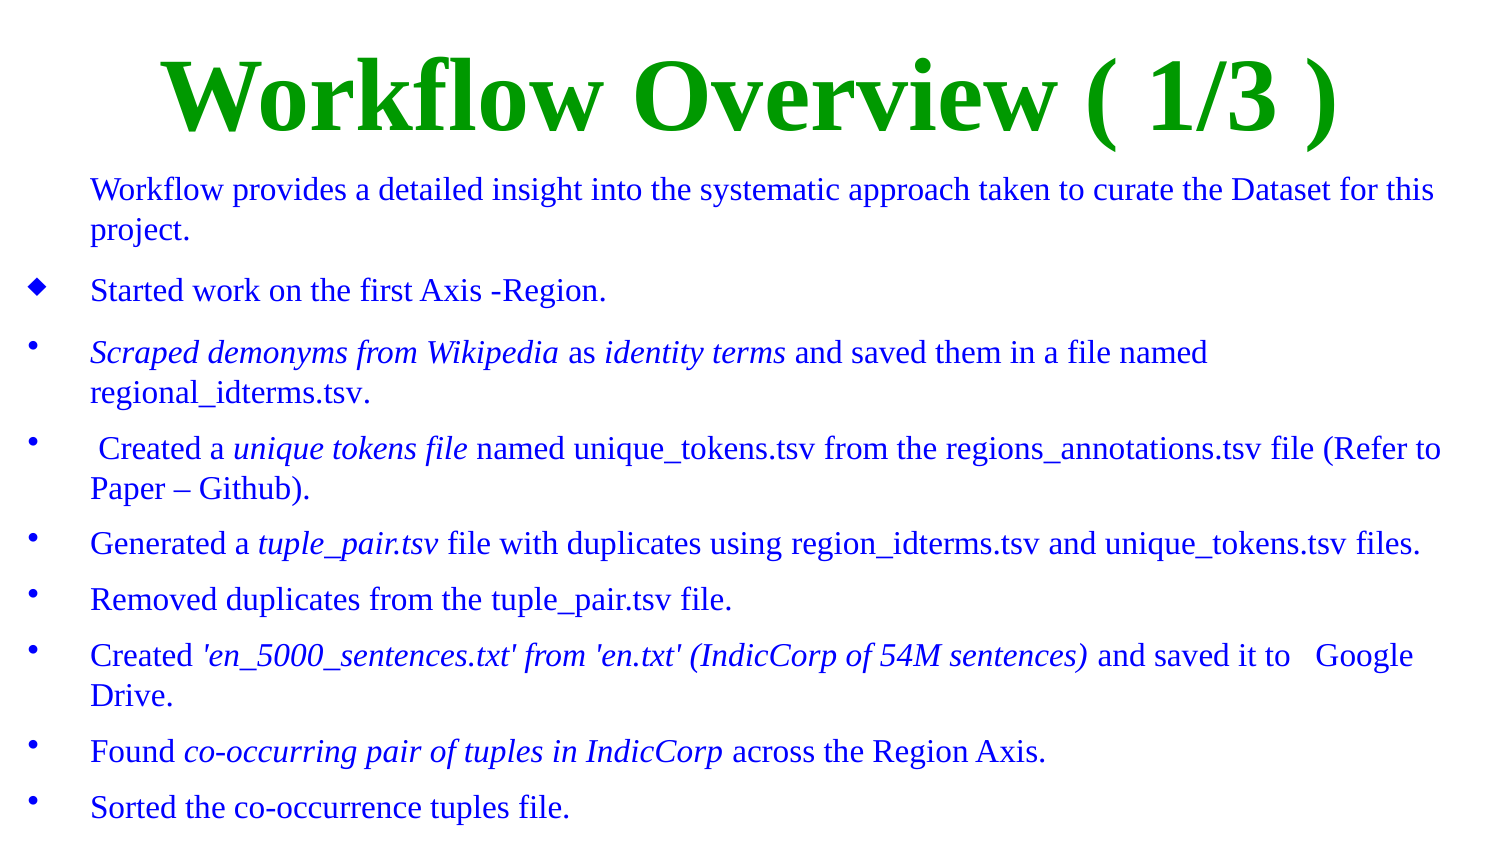

# Workflow Overview ( 1/3 )
Workflow provides a detailed insight into the systematic approach taken to curate the Dataset for this project.
Started work on the first Axis -Region.
Scraped demonyms from Wikipedia as identity terms and saved them in a file named regional_idterms.tsv.
 Created a unique tokens file named unique_tokens.tsv from the regions_annotations.tsv file (Refer to Paper – Github).
Generated a tuple_pair.tsv file with duplicates using region_idterms.tsv and unique_tokens.tsv files.
Removed duplicates from the tuple_pair.tsv file.
Created 'en_5000_sentences.txt' from 'en.txt' (IndicCorp of 54M sentences) and saved it to Google Drive.
Found co-occurring pair of tuples in IndicCorp across the Region Axis.
Sorted the co-occurrence tuples file.